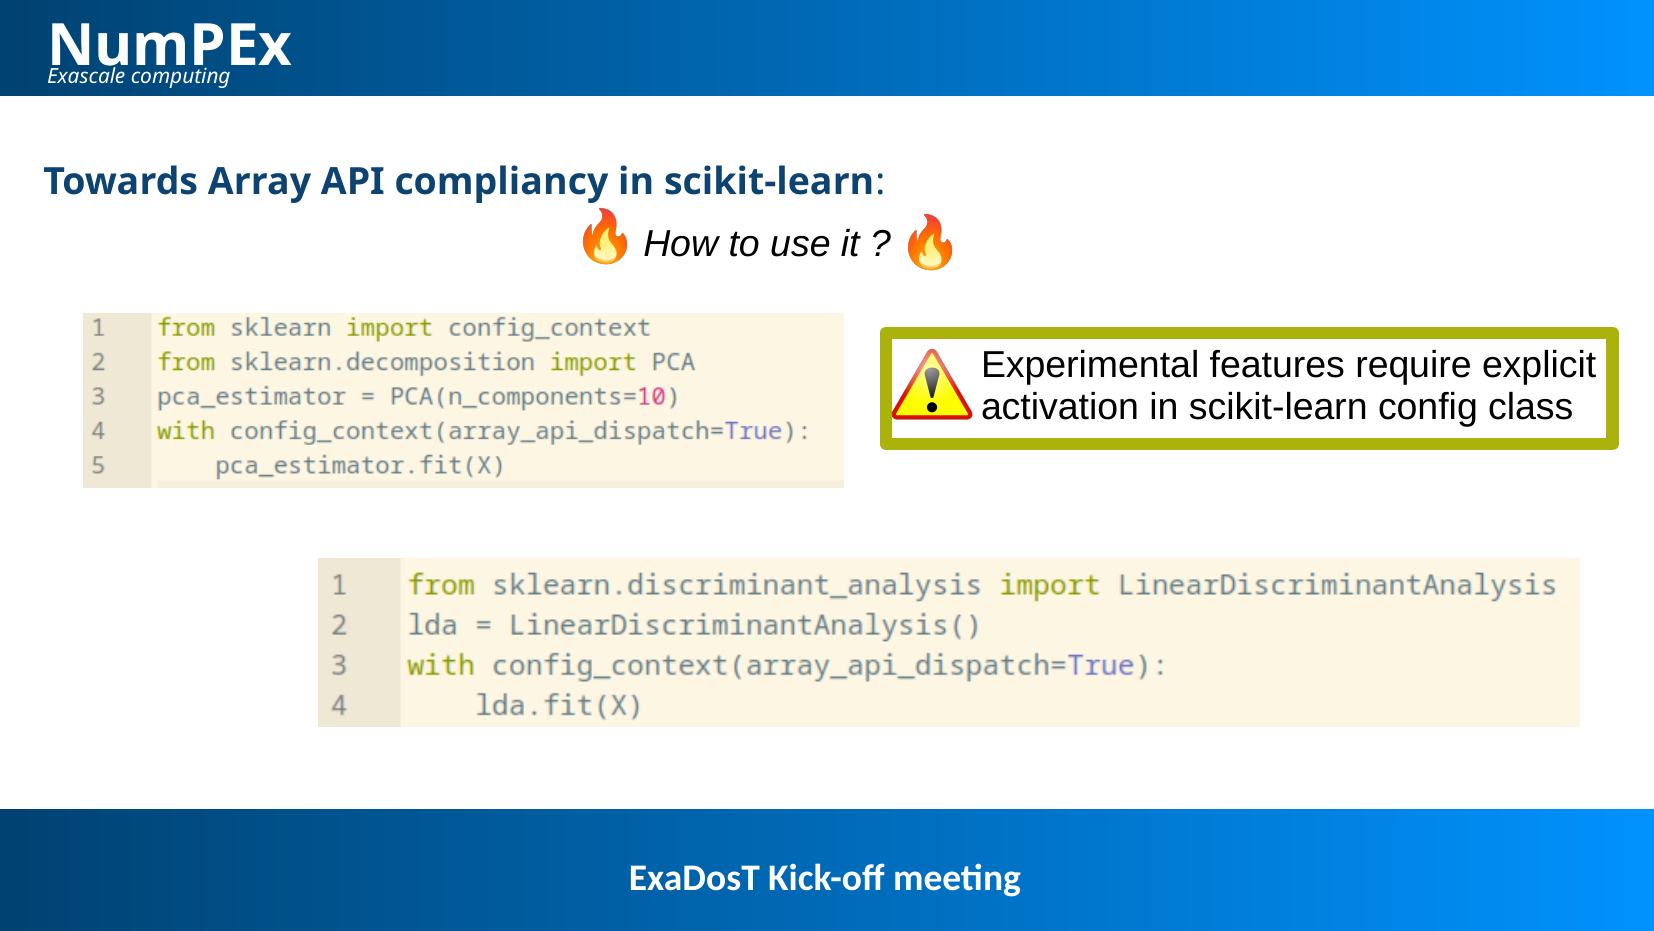

NumPExx
Exascale computing
Towards Array API compliancy in scikit-learn:
How to use it ?
Experimental features require explicit
activation in scikit-learn config class
ExaDosT Kick-off meeting